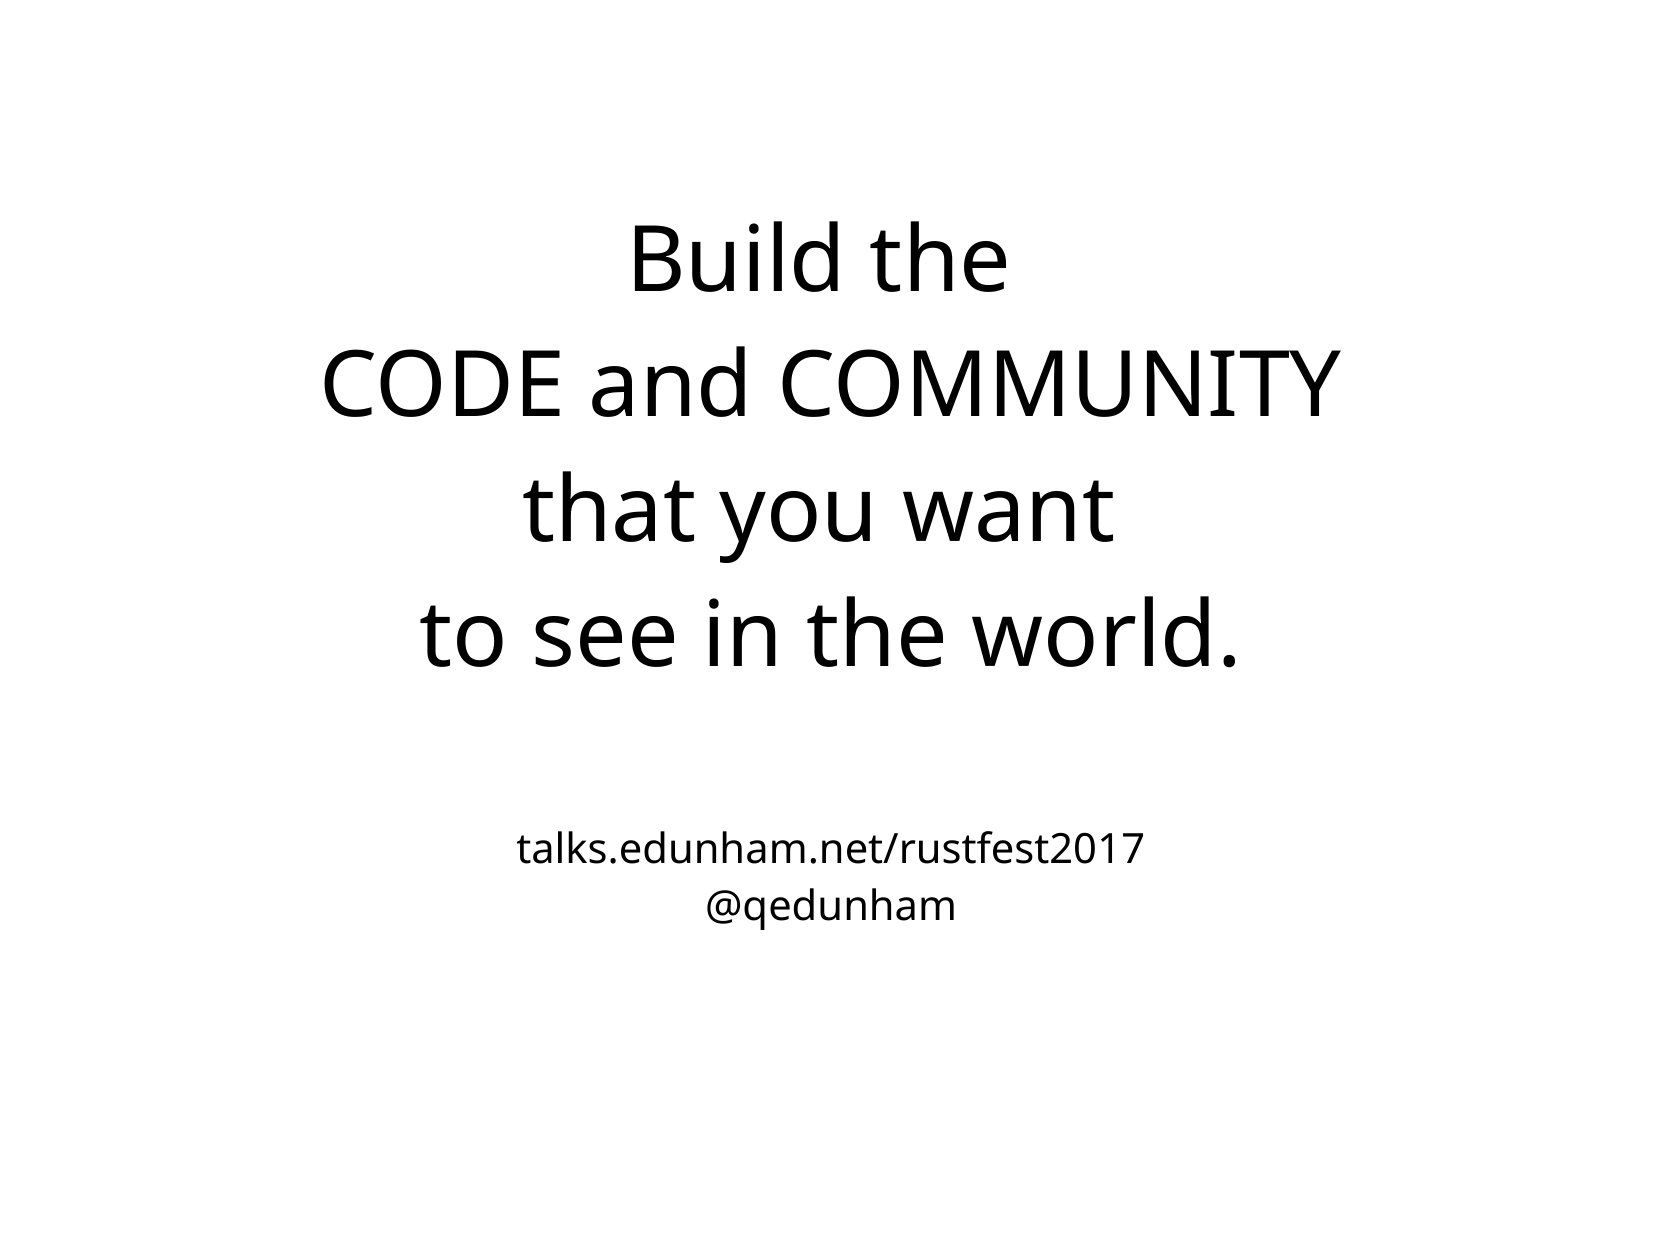

# Build the CODE and COMMUNITY that you want to see in the world. talks.edunham.net/rustfest2017 @qedunham